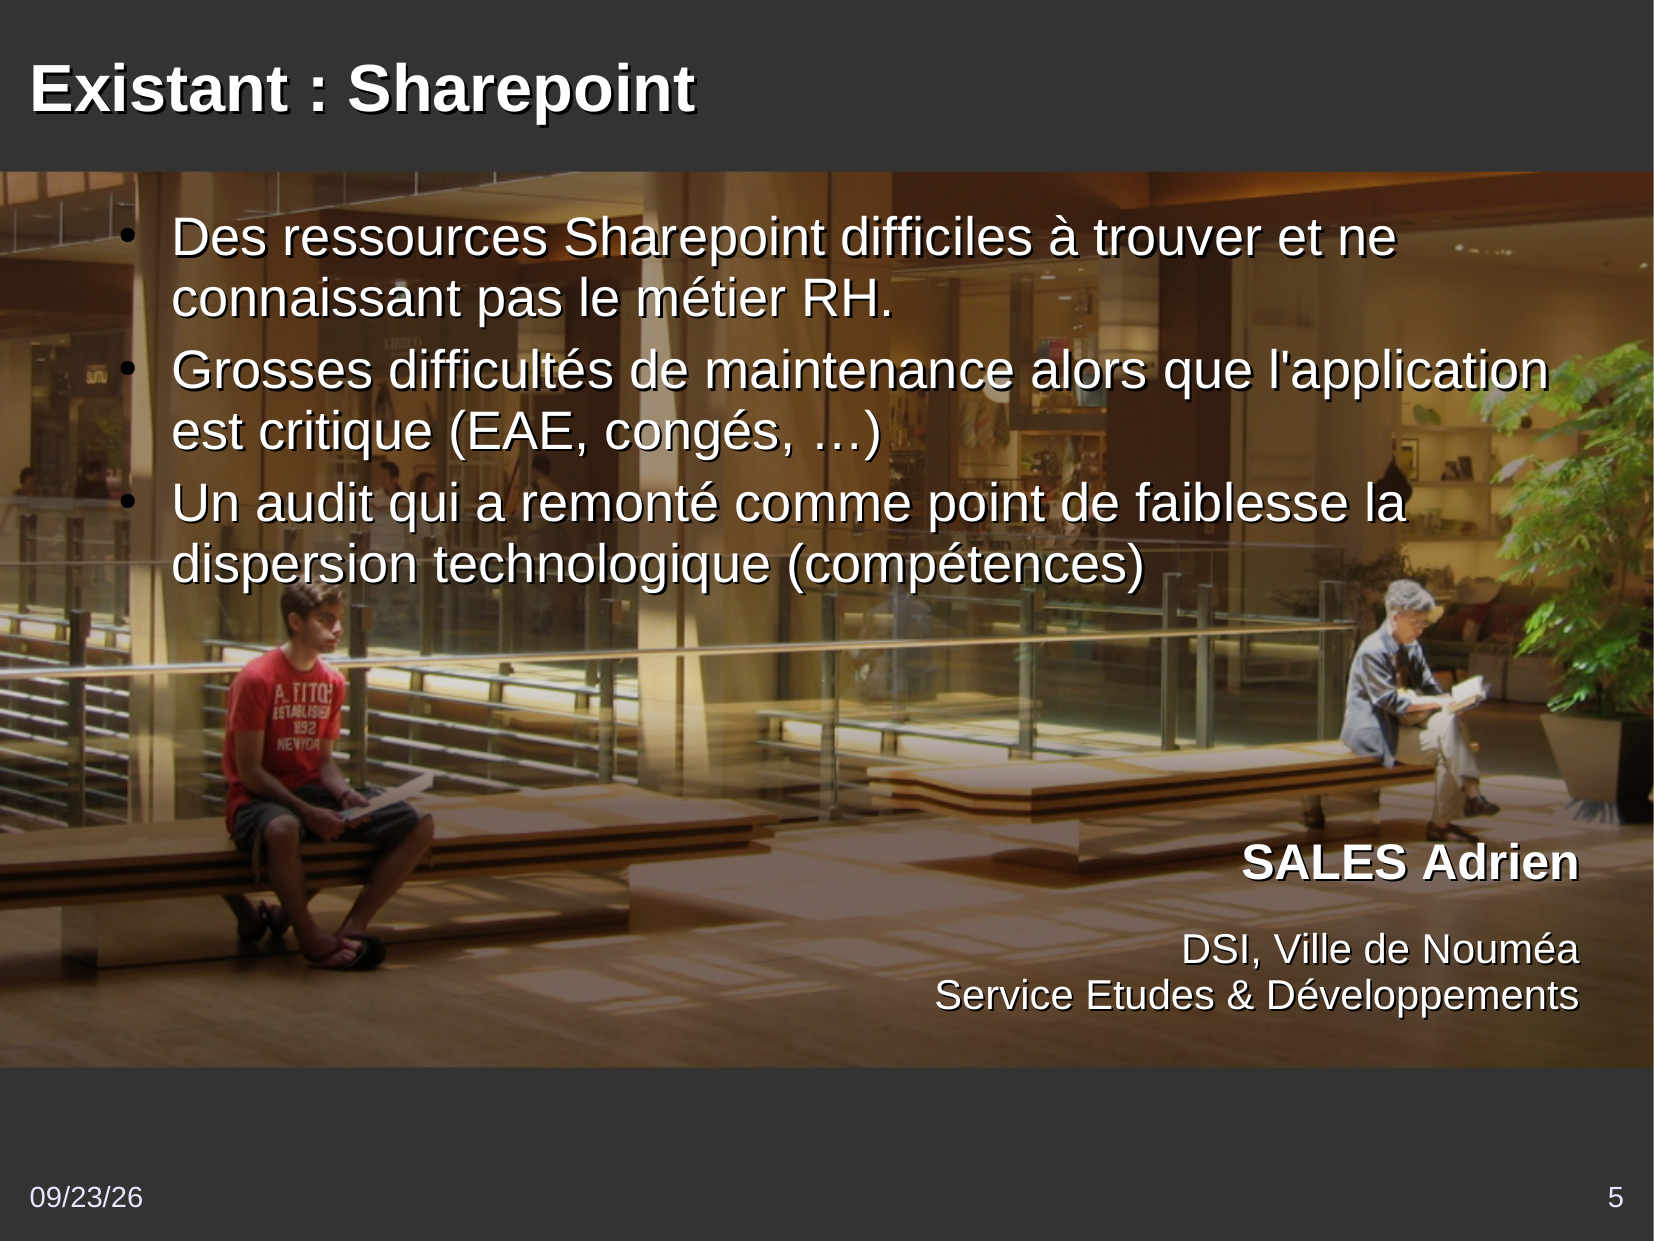

# Existant : Sharepoint
Des ressources Sharepoint difficiles à trouver et ne connaissant pas le métier RH.
Grosses difficultés de maintenance alors que l'application est critique (EAE, congés, …)
Un audit qui a remonté comme point de faiblesse la dispersion technologique (compétences)
5